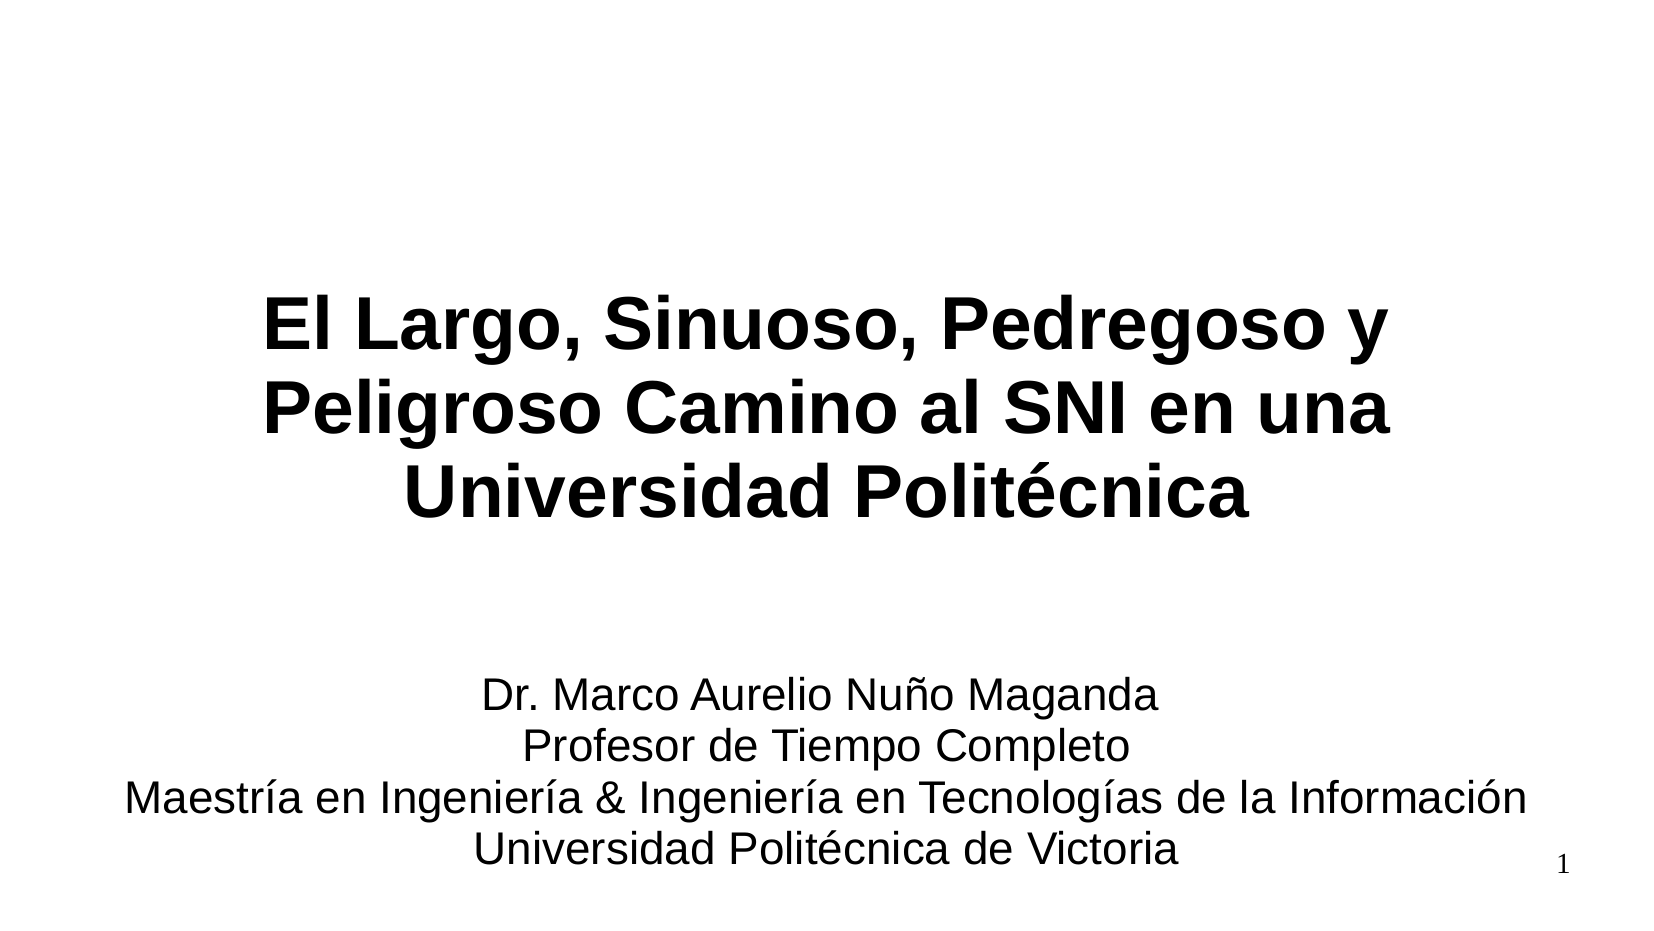

# El Largo, Sinuoso, Pedregoso y Peligroso Camino al SNI en una
Universidad Politécnica
Dr. Marco Aurelio Nuño Maganda
Profesor de Tiempo Completo
Maestría en Ingeniería & Ingeniería en Tecnologías de la Información
Universidad Politécnica de Victoria
1